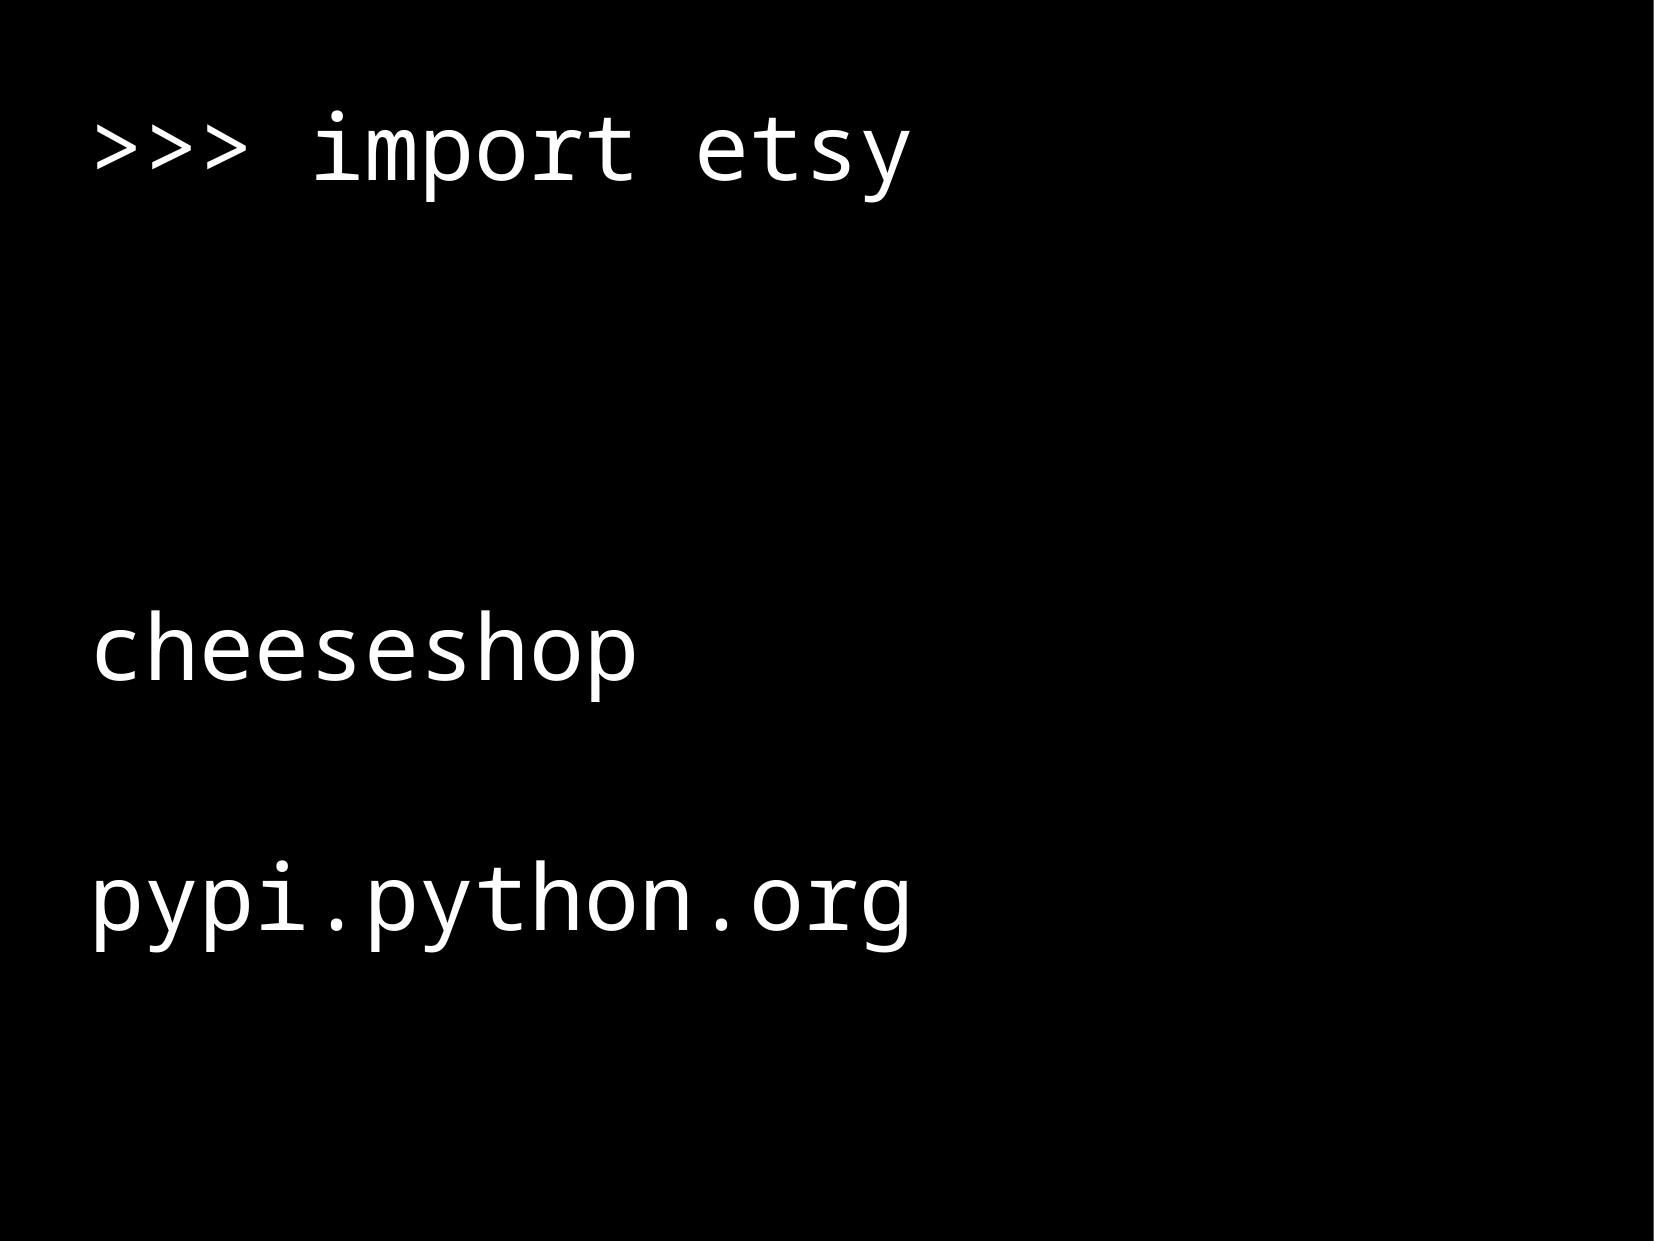

>>> import etsy
 cheeseshop
 pypi.python.org
[etsy wrapper]